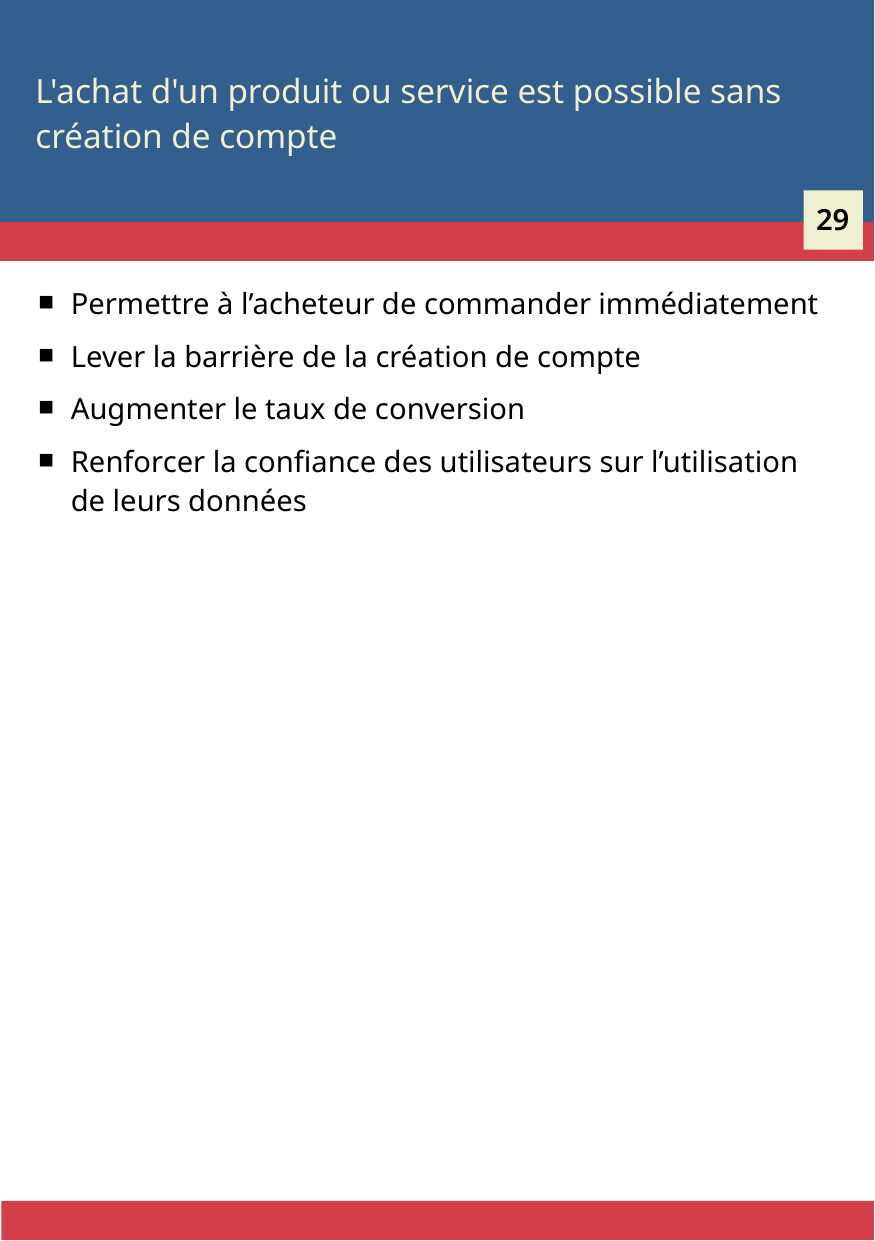

# L'achat d'un produit ou service est possible sans création de compte
29
Permettre à l’acheteur de commander immédiatement
Lever la barrière de la création de compte
Augmenter le taux de conversion
Renforcer la confiance des utilisateurs sur l’utilisation de leurs données